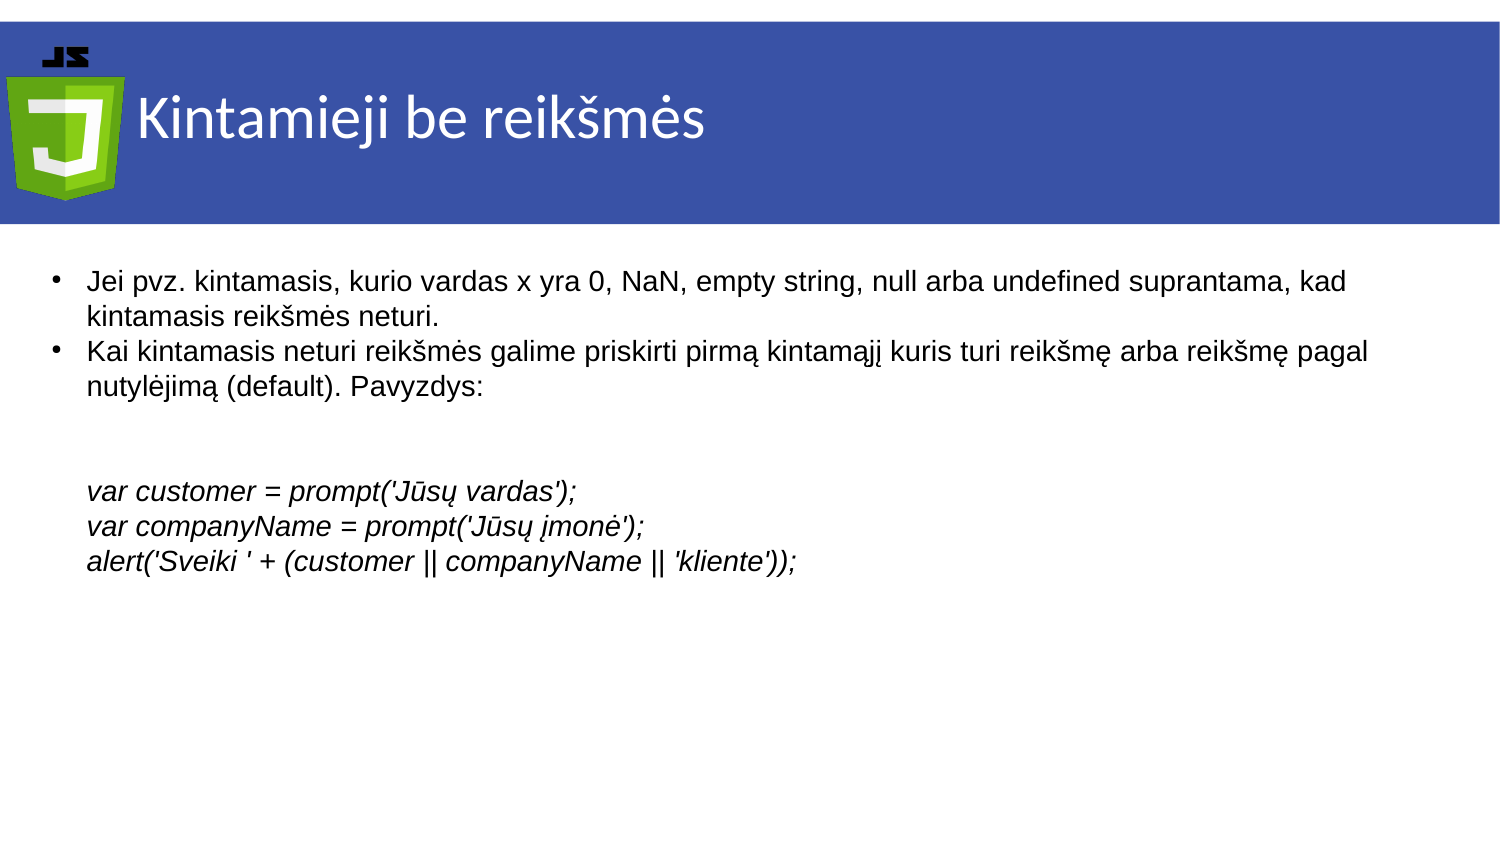

# Kintamieji be reikšmės
Jei pvz. kintamasis, kurio vardas x yra 0, NaN, empty string, null arba undefined suprantama, kad kintamasis reikšmės neturi.
Kai kintamasis neturi reikšmės galime priskirti pirmą kintamąjį kuris turi reikšmę arba reikšmę pagal nutylėjimą (default). Pavyzdys:
var customer = prompt('Jūsų vardas');
var companyName = prompt('Jūsų įmonė');
alert('Sveiki ' + (customer || companyName || 'kliente'));